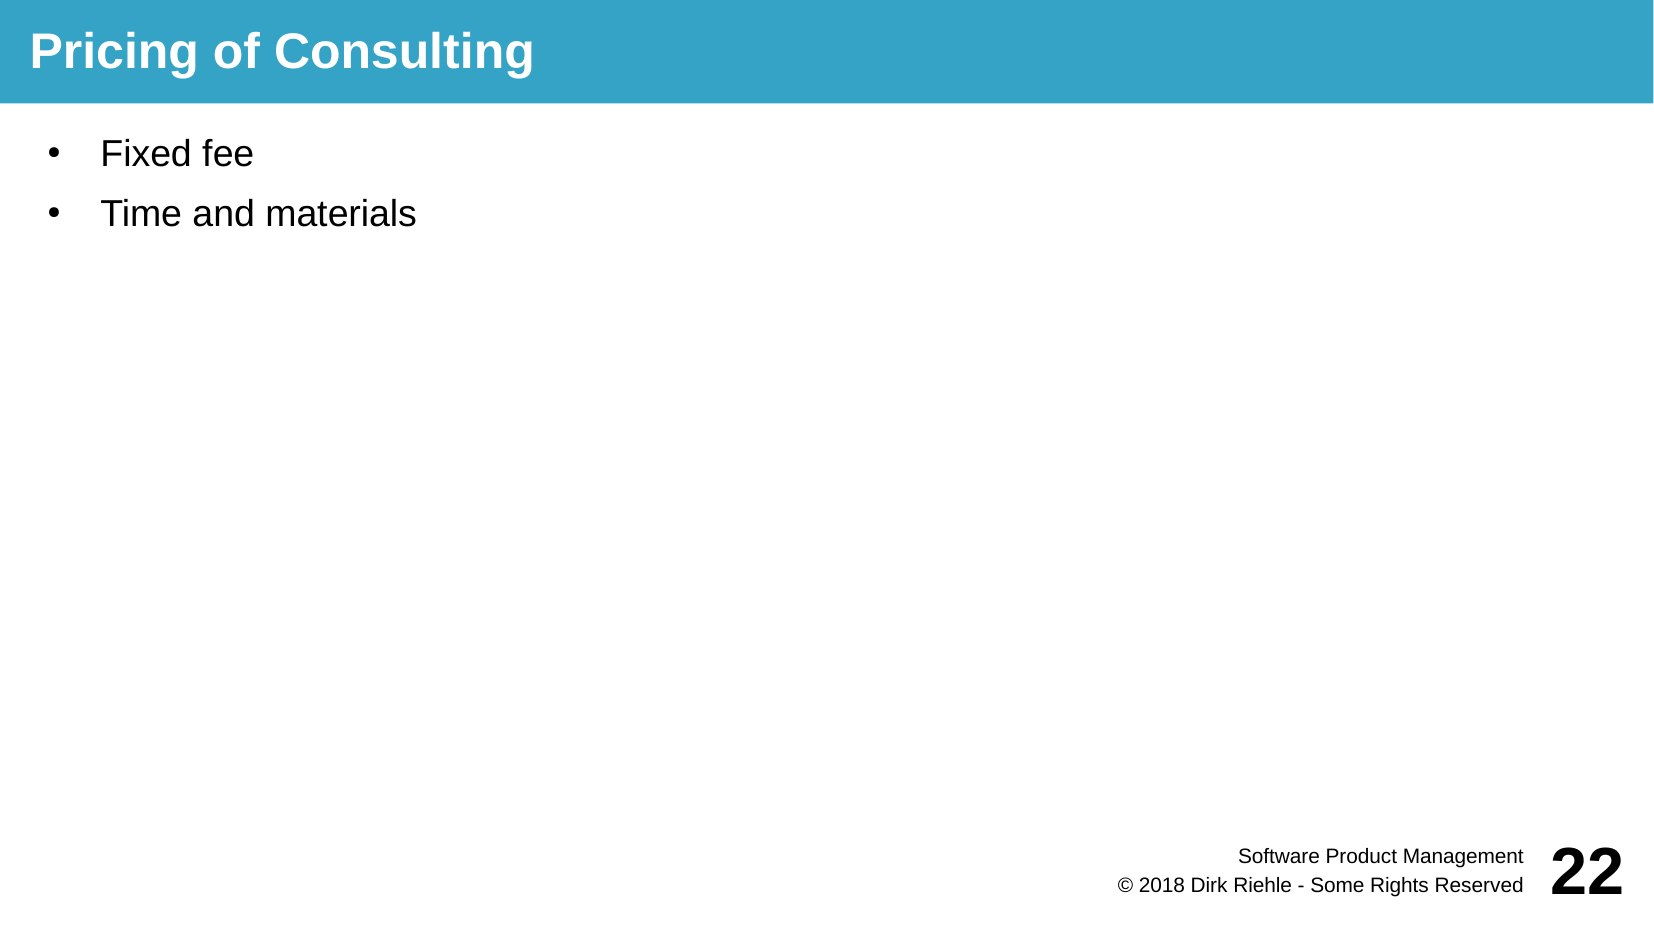

# Pricing of Consulting
Fixed fee
Time and materials
Software Product Management
22
© 2018 Dirk Riehle - Some Rights Reserved